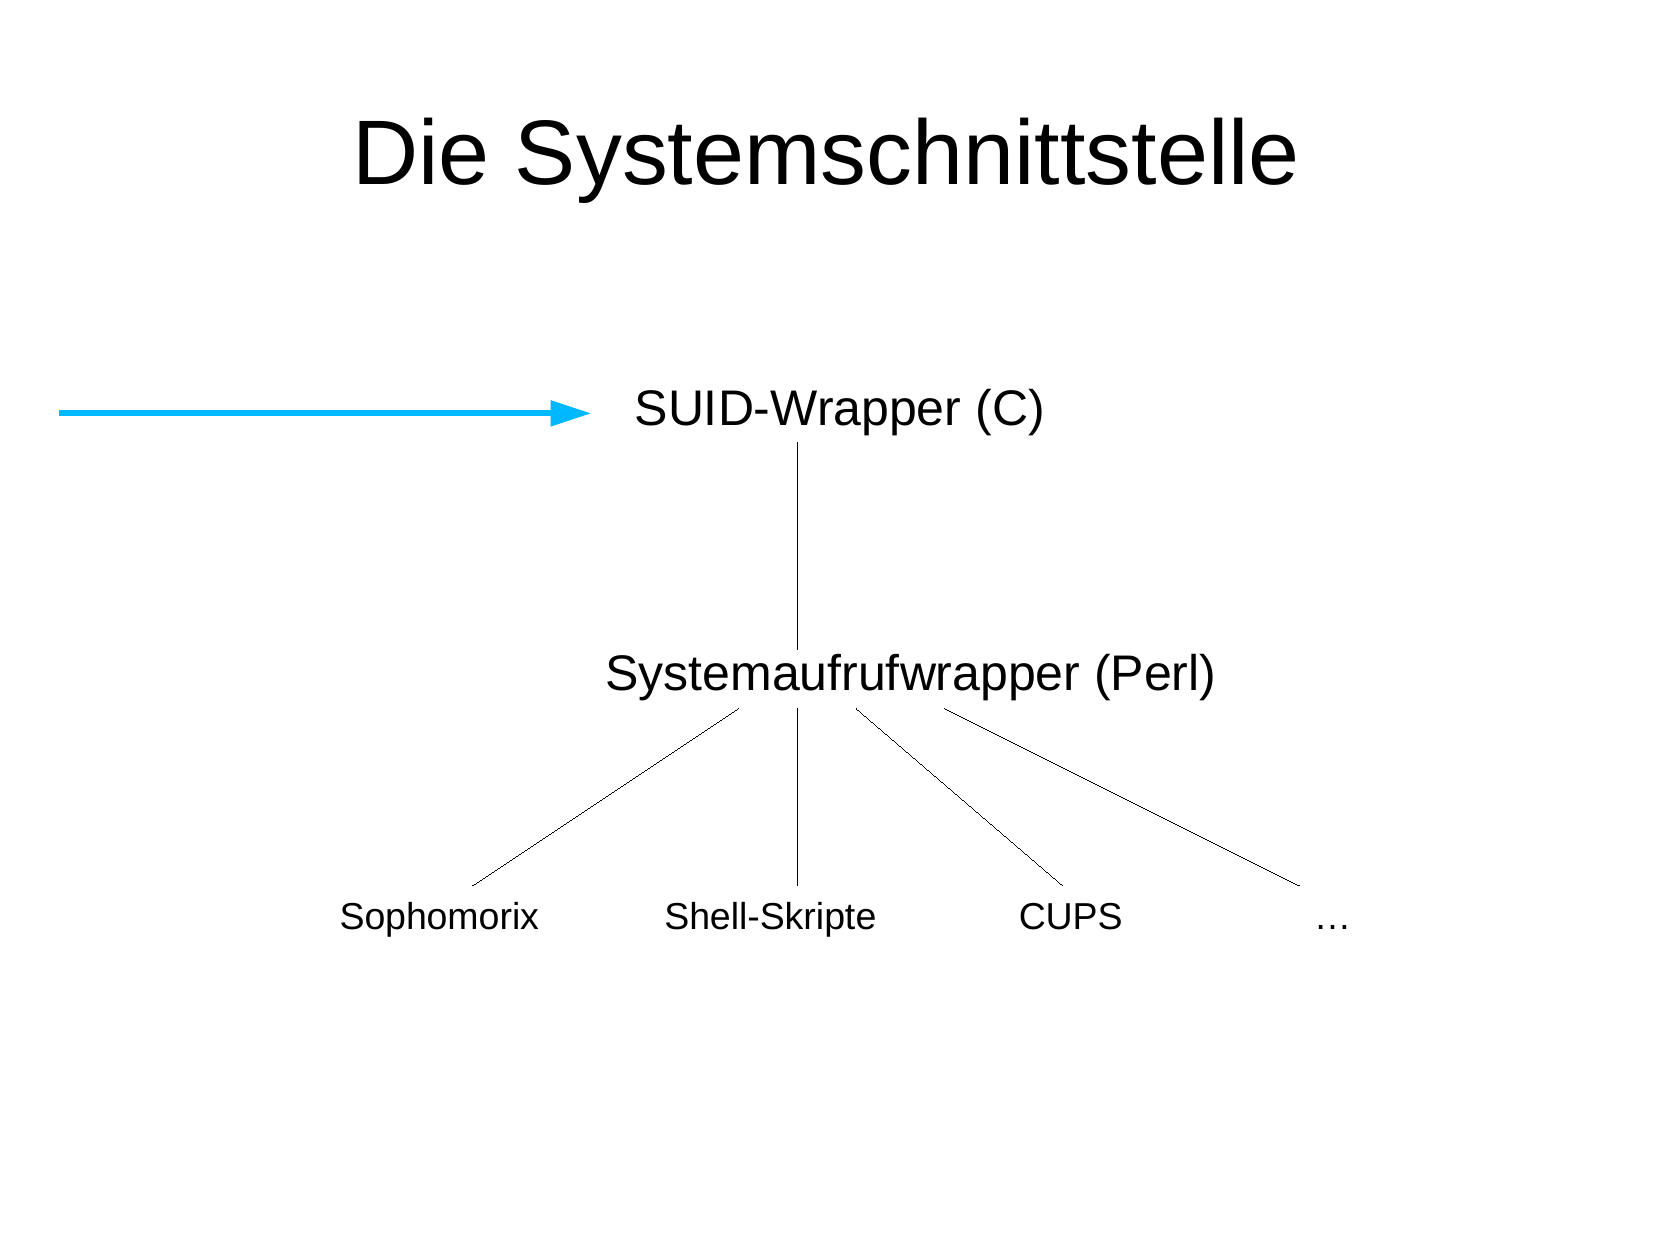

# Die Systemschnittstelle
SUID-Wrapper (C)
Systemaufrufwrapper (Perl)
Sophomorix
Shell-Skripte
CUPS
…